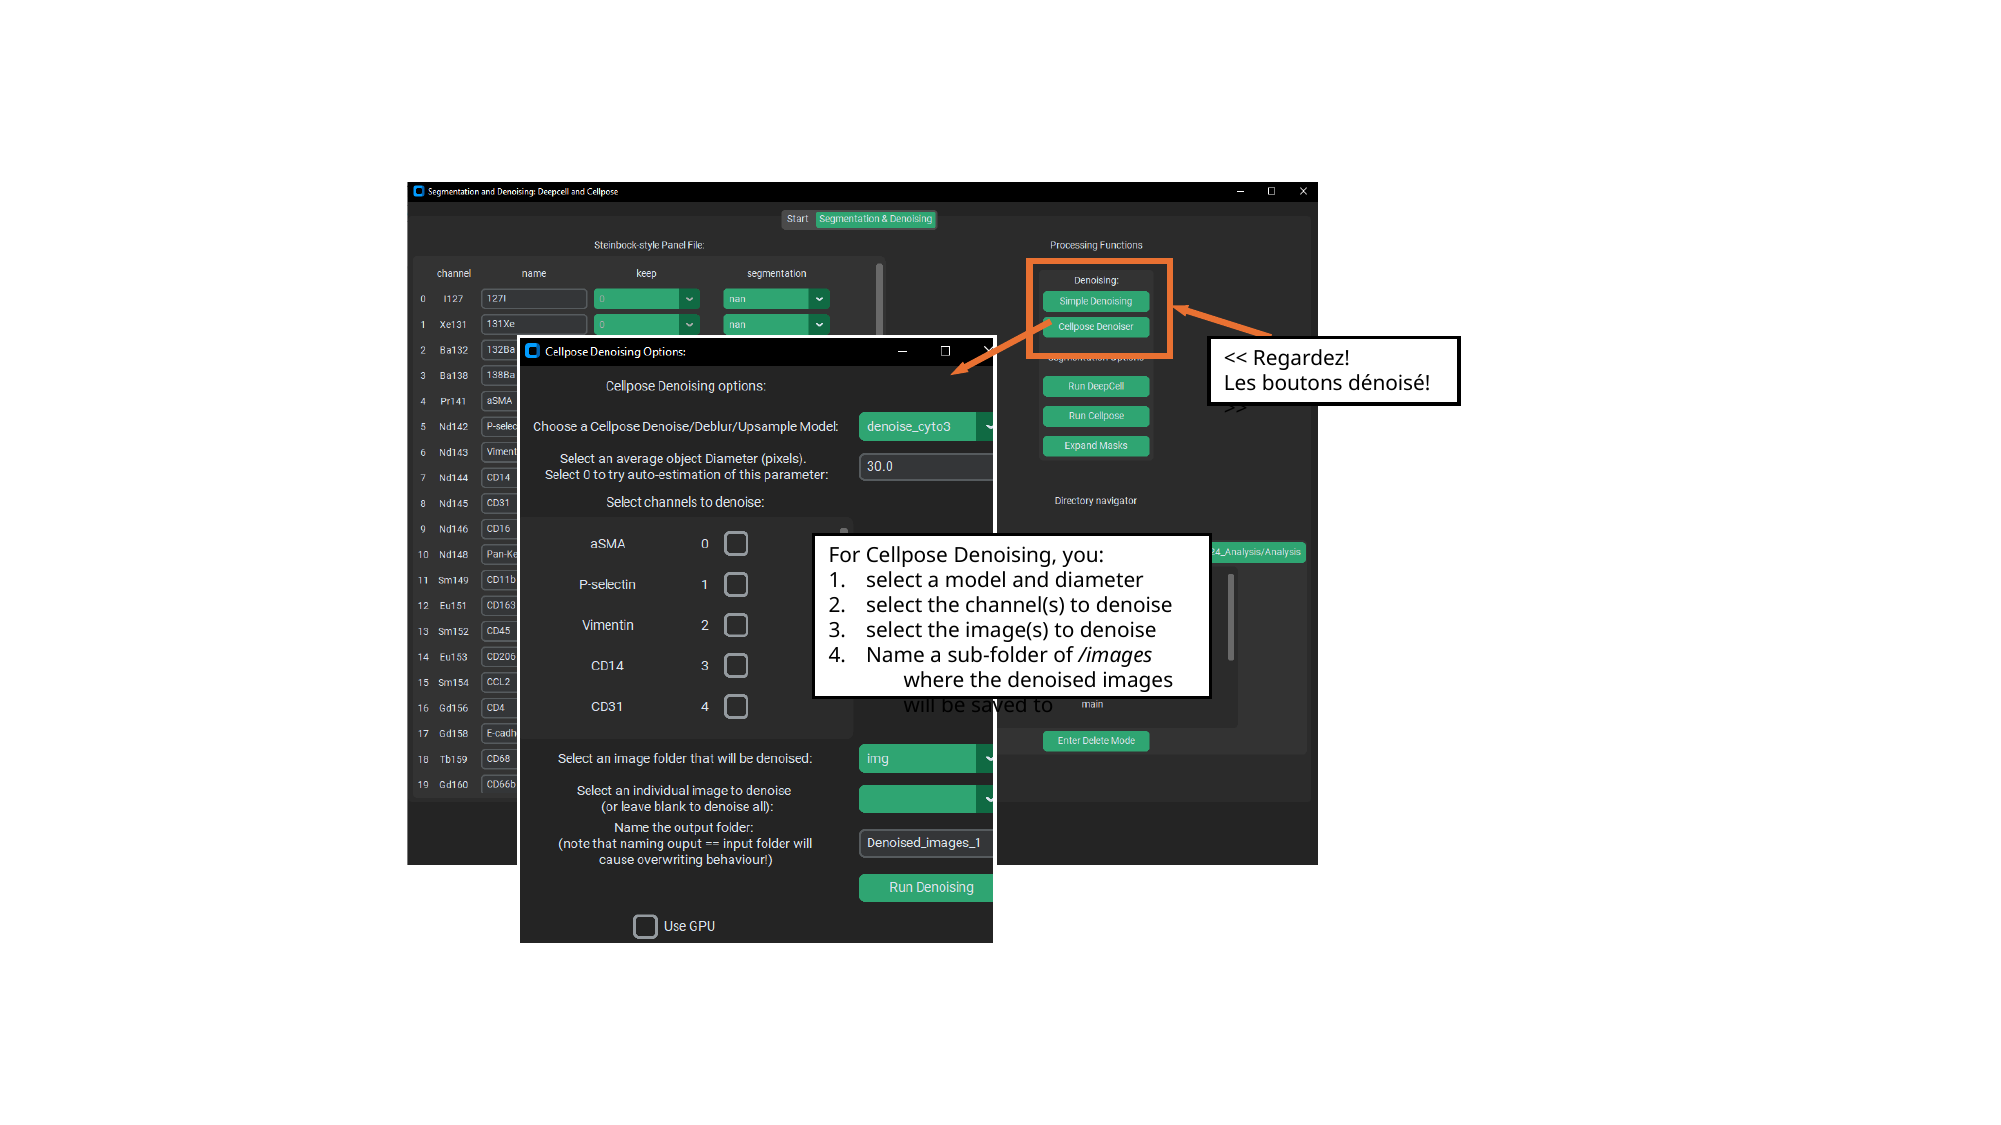

<< Regardez!
Les boutons dénoisé! >>
For Cellpose Denoising, you:
select a model and diameter
select the channel(s) to denoise
select the image(s) to denoise
Name a sub-folder of /images where the denoised images will be saved to